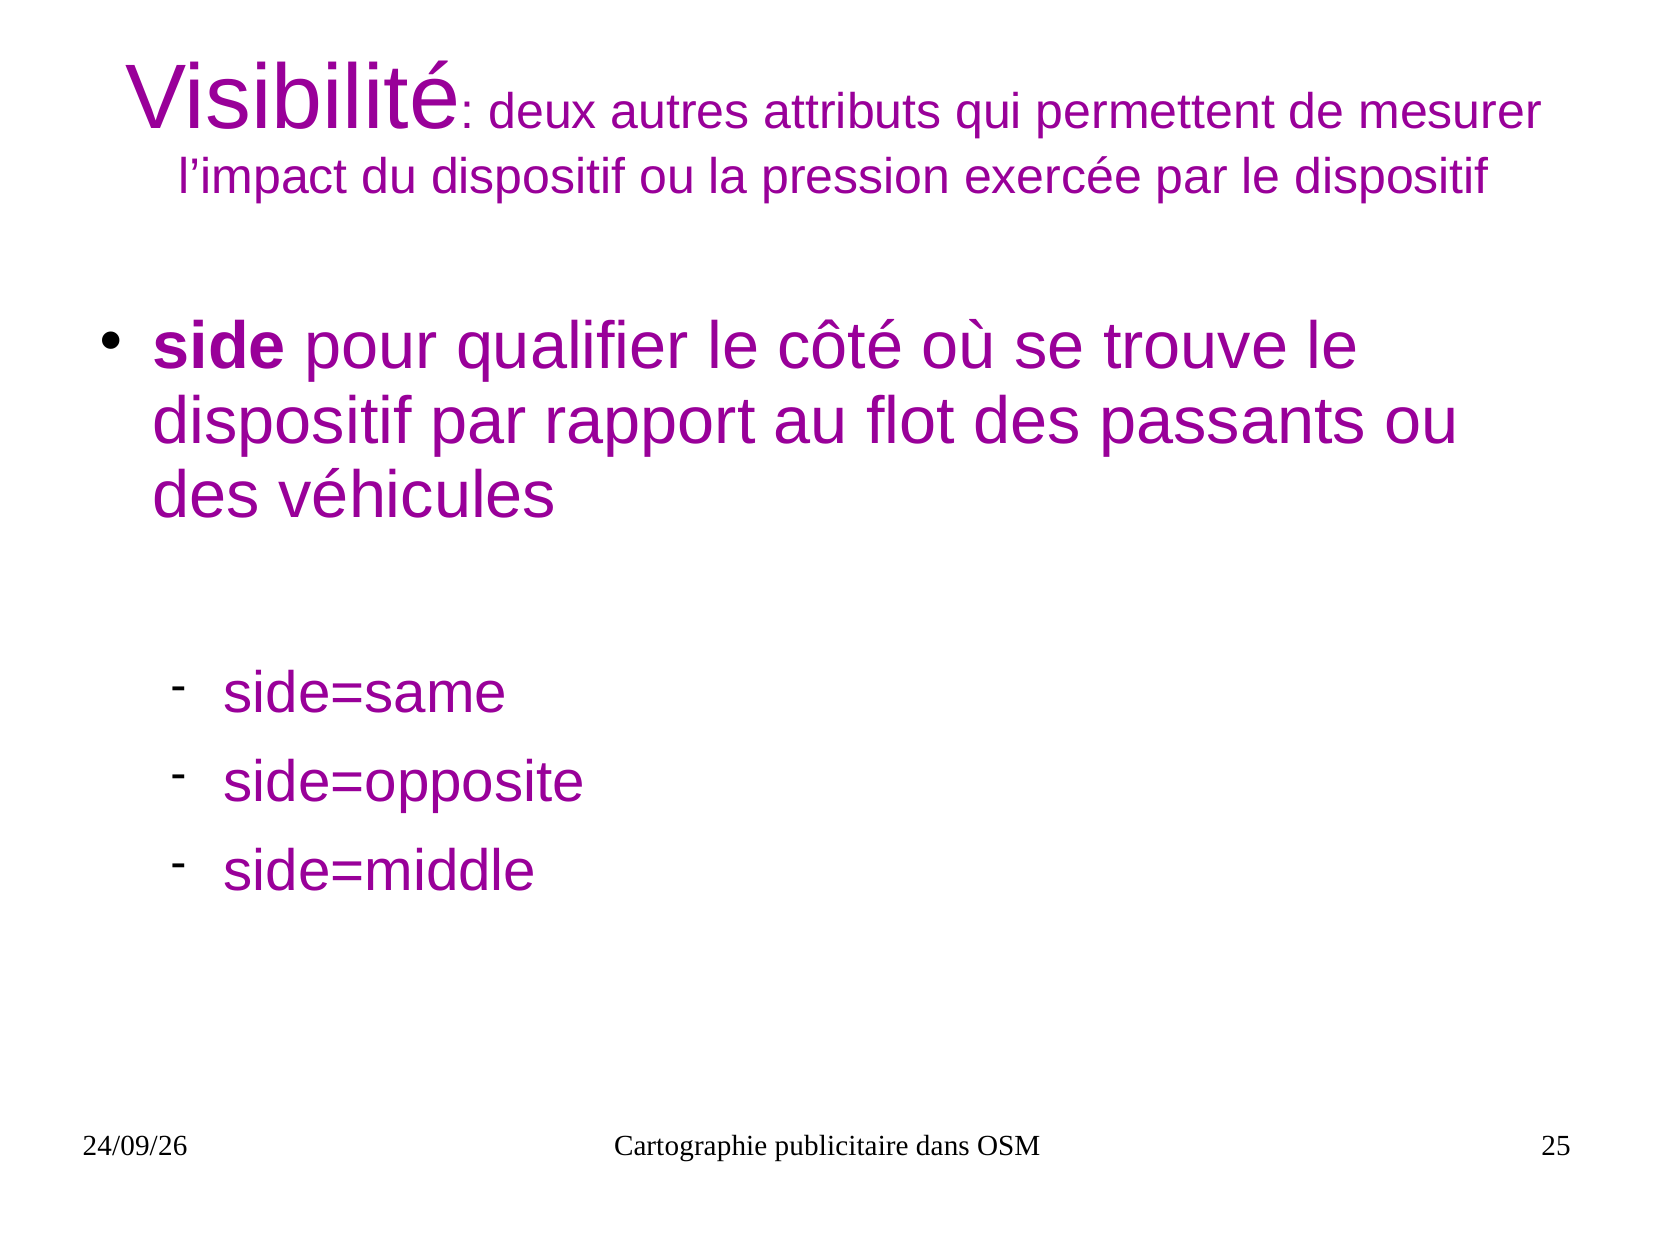

# Visibilité: deux autres attributs qui permettent de mesurer l’impact du dispositif ou la pression exercée par le dispositif
side pour qualifier le côté où se trouve le dispositif par rapport au flot des passants ou des véhicules
side=same
side=opposite
side=middle
Cartographie publicitaire dans OSM
25